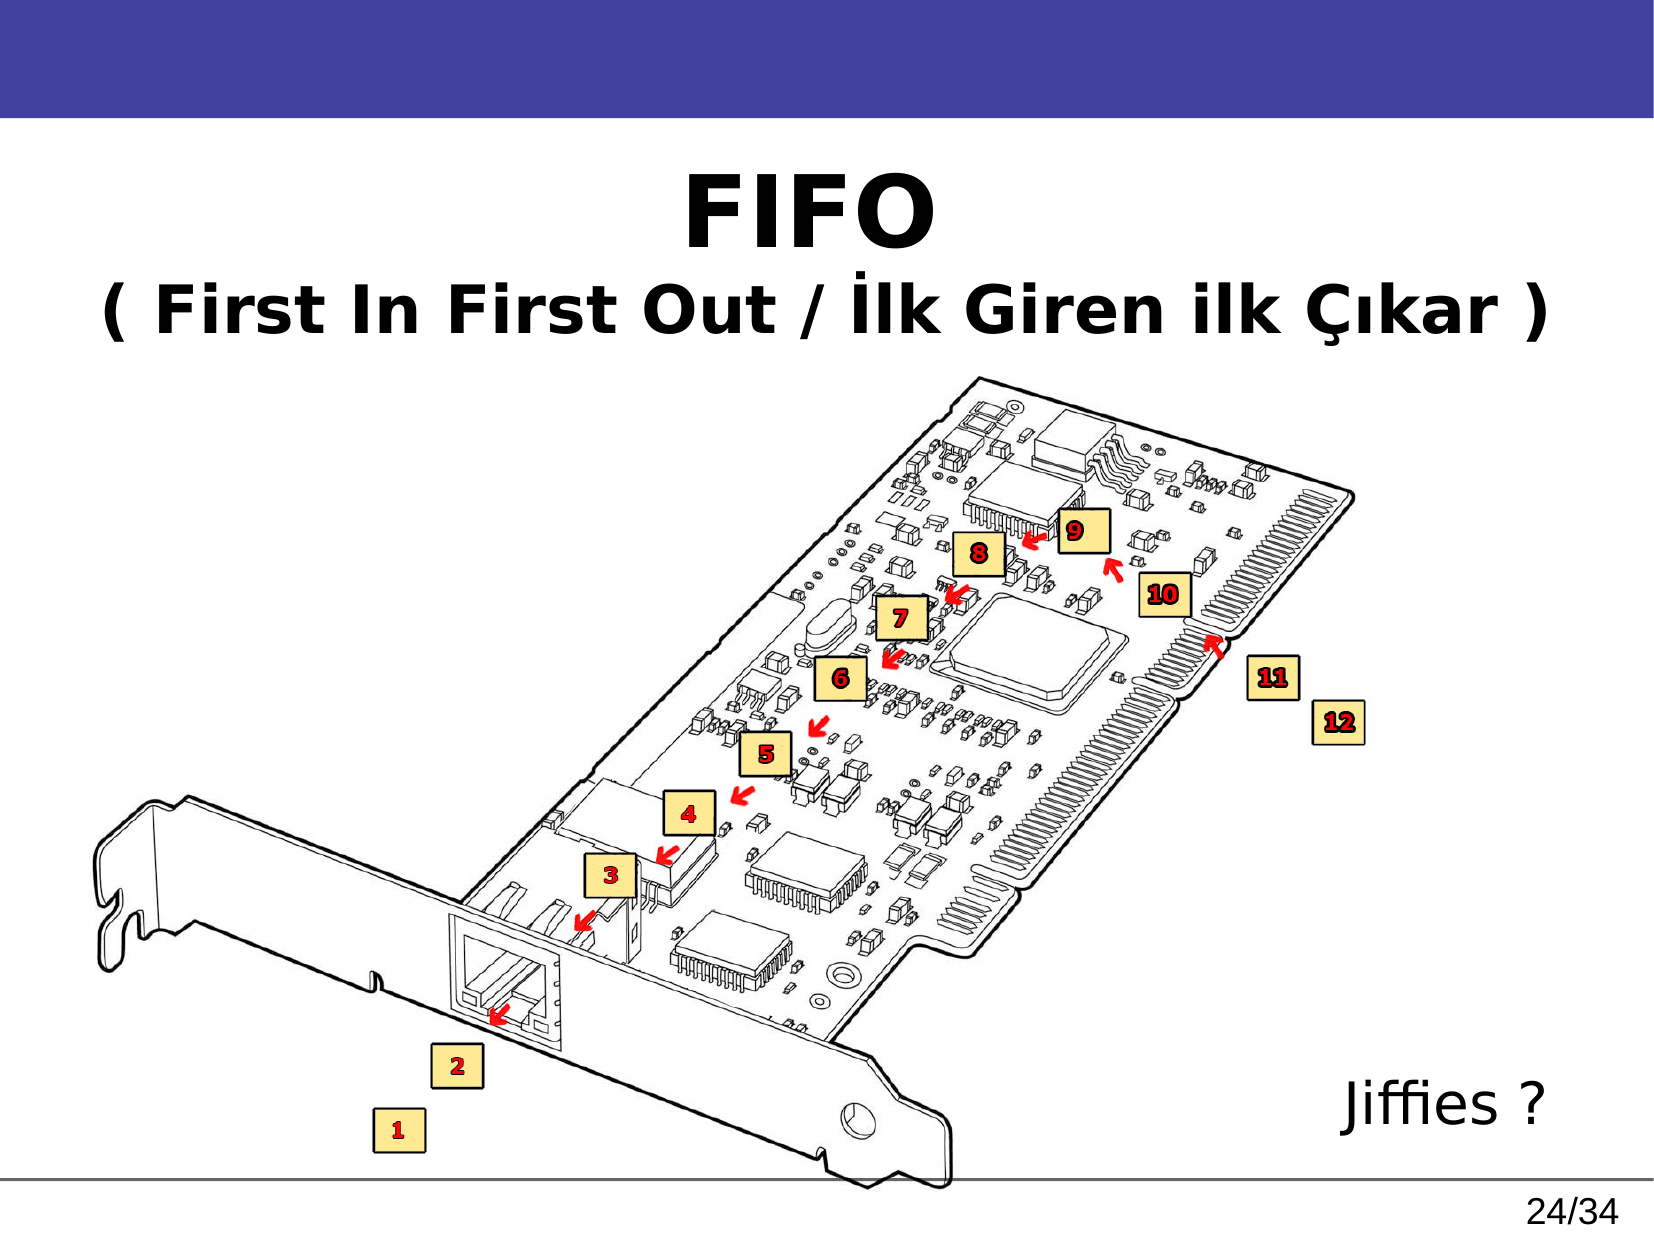

FIFO
( First In First Out / İlk Giren ilk Çıkar )
Jiffies ?